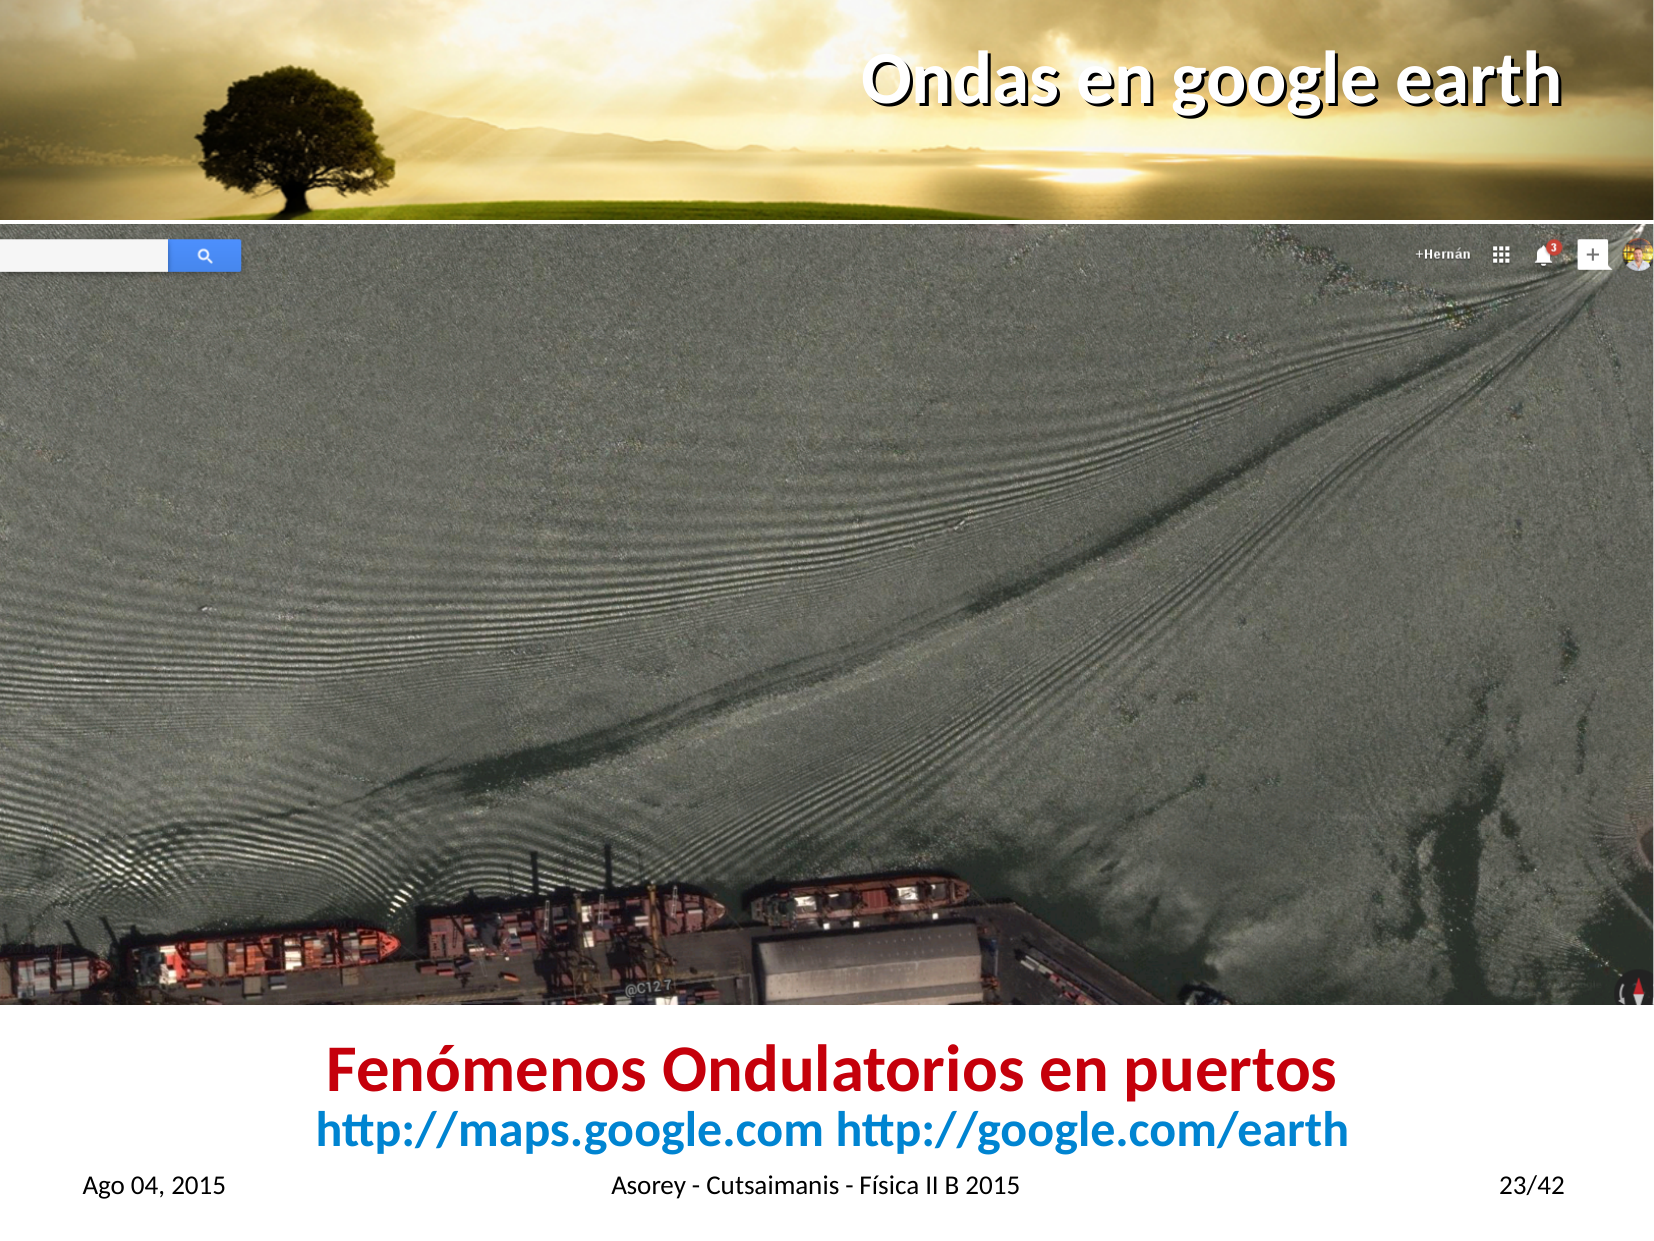

# Ondas en google earth
Fenómenos Ondulatorios en puertos
http://maps.google.com http://google.com/earth
Ago 04, 2015
Asorey - Cutsaimanis - Física II B 2015
23